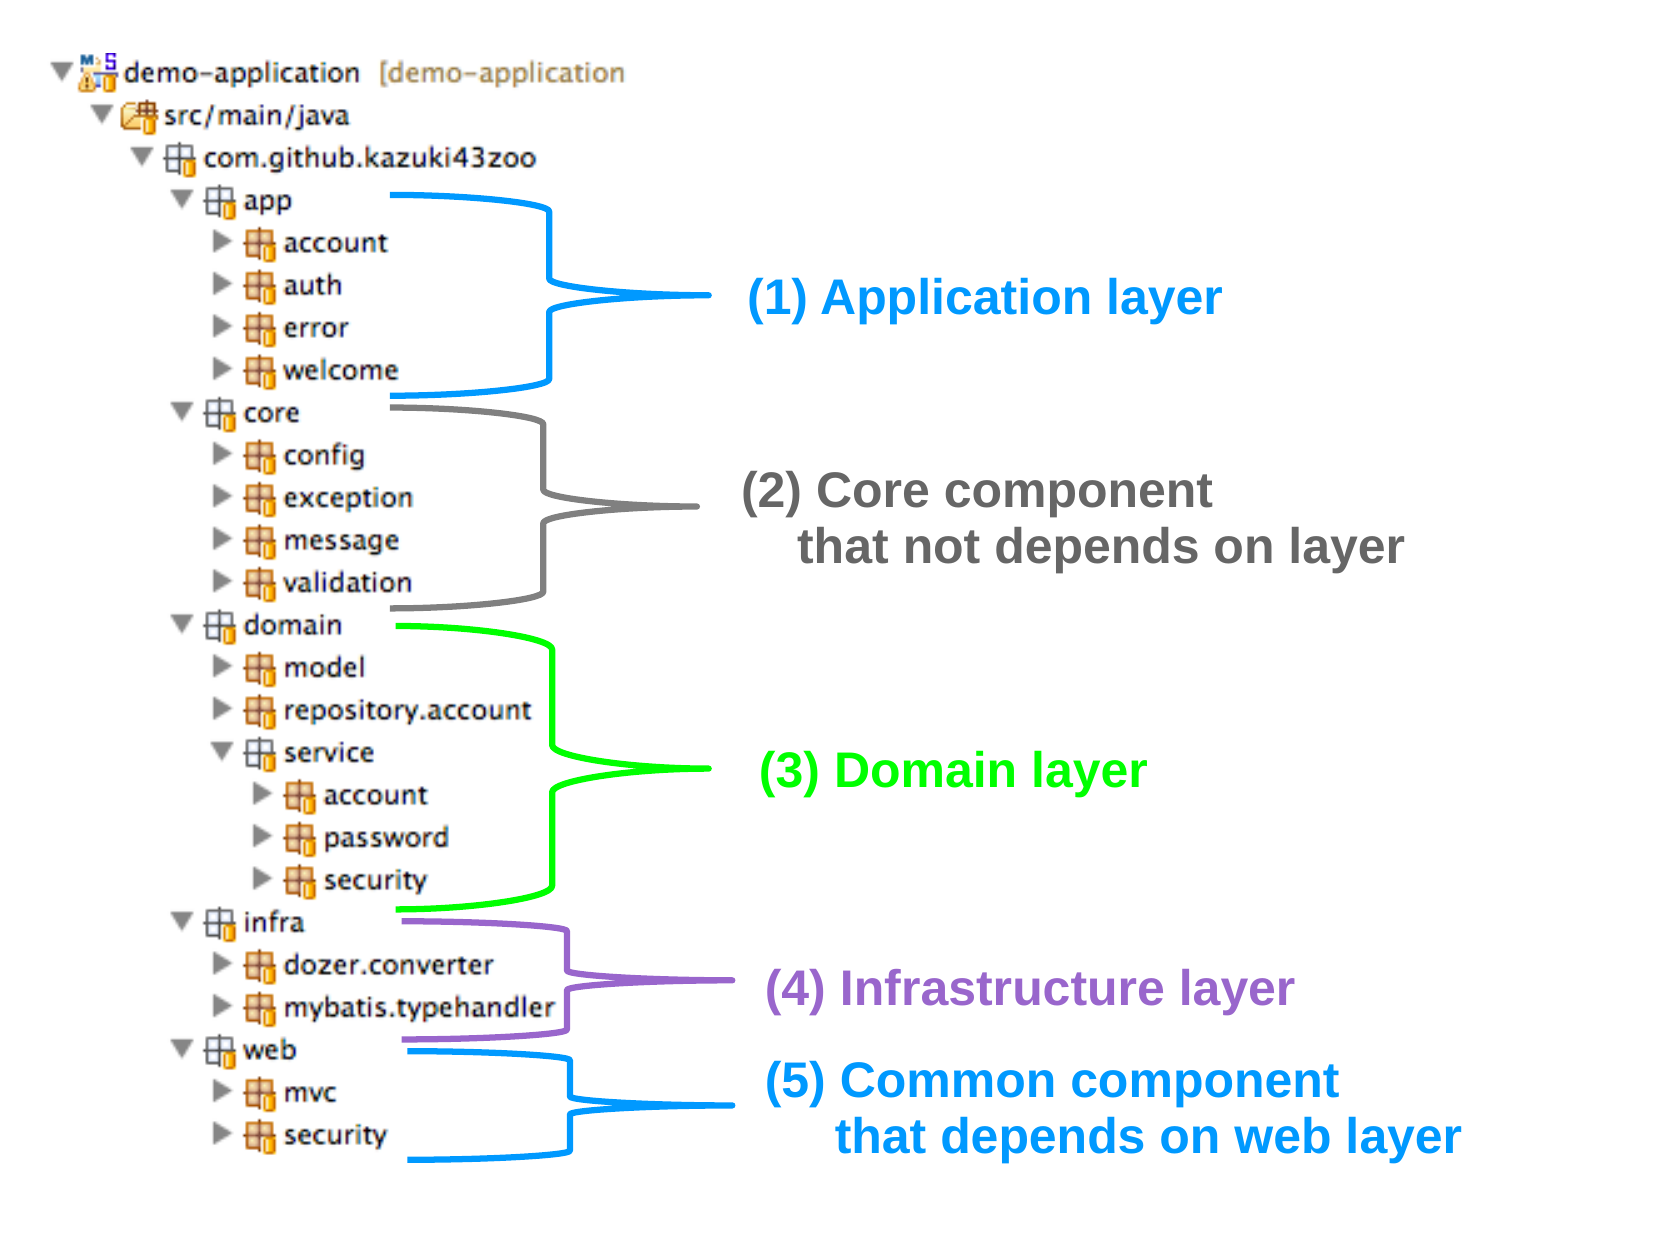

(1) Application layer
(2) Core component
 that not depends on layer
(3) Domain layer
(4) Infrastructure layer
(5) Common component
 that depends on web layer